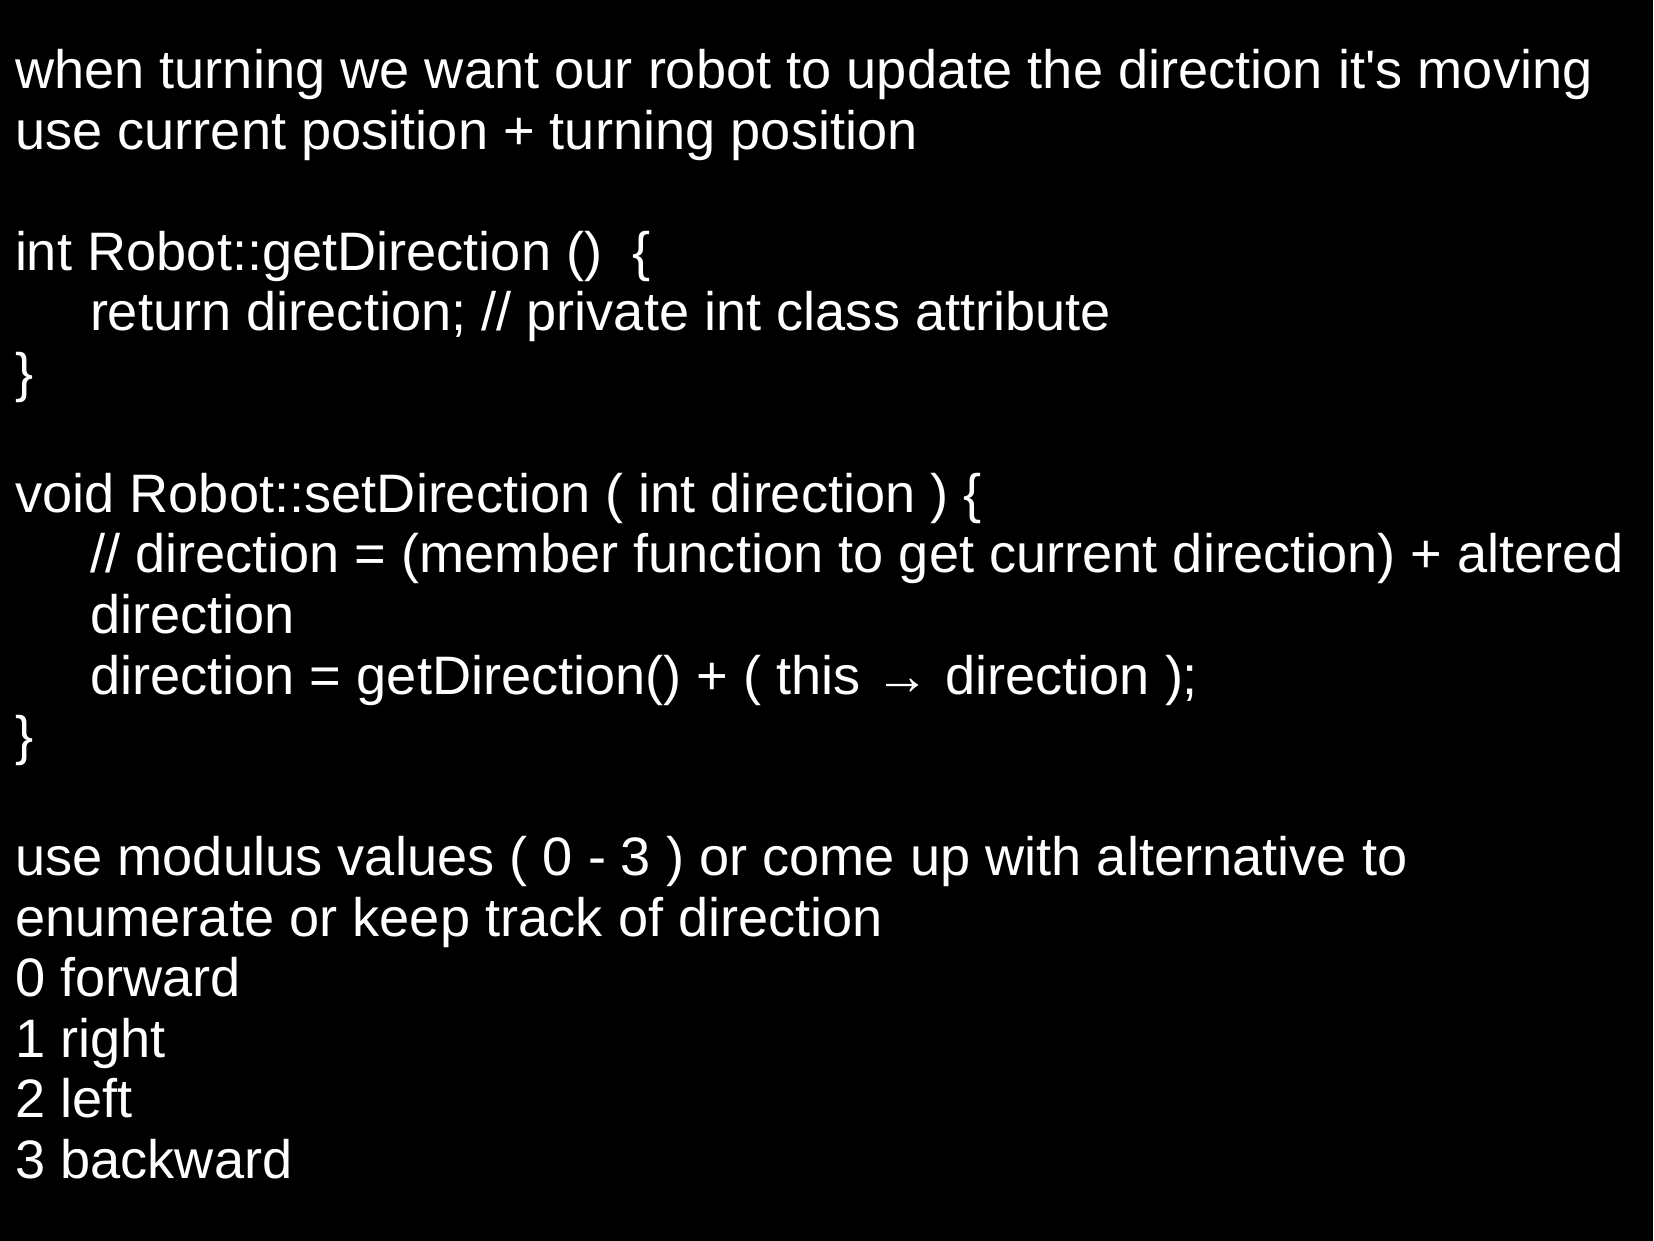

# when turning we want our robot to update the direction it's moving
use current position + turning position
int Robot::getDirection () {
	return direction; // private int class attribute
}
void Robot::setDirection ( int direction ) {
	// direction = (member function to get current direction) + altered 	direction
	direction = getDirection() + ( this → direction );
}
use modulus values ( 0 - 3 ) or come up with alternative to enumerate or keep track of direction
0 forward
1 right
2 left
3 backward